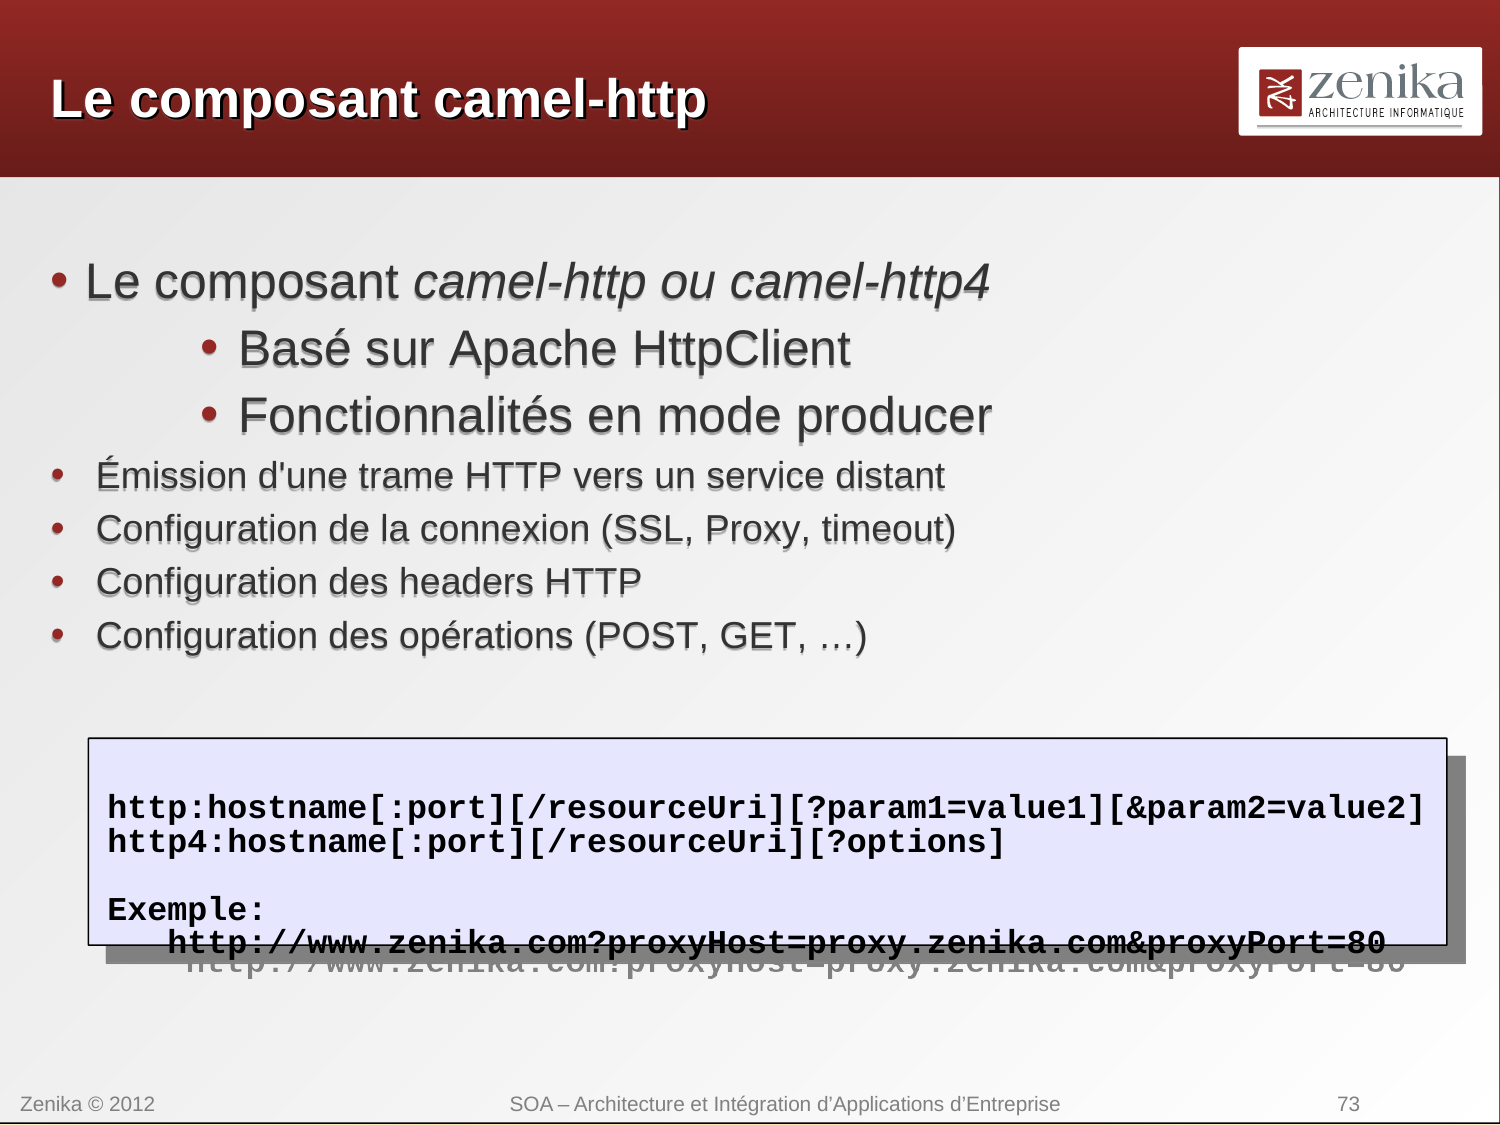

# Le composant camel-http
Le composant camel-http ou camel-http4
Basé sur Apache HttpClient
Fonctionnalités en mode producer
 Émission d'une trame HTTP vers un service distant
 Configuration de la connexion (SSL, Proxy, timeout)
 Configuration des headers HTTP
 Configuration des opérations (POST, GET, …)
http:hostname[:port][/resourceUri][?param1=value1][&param2=value2]
http4:hostname[:port][/resourceUri][?options]
Exemple:
 http://www.zenika.com?proxyHost=proxy.zenika.com&proxyPort=80